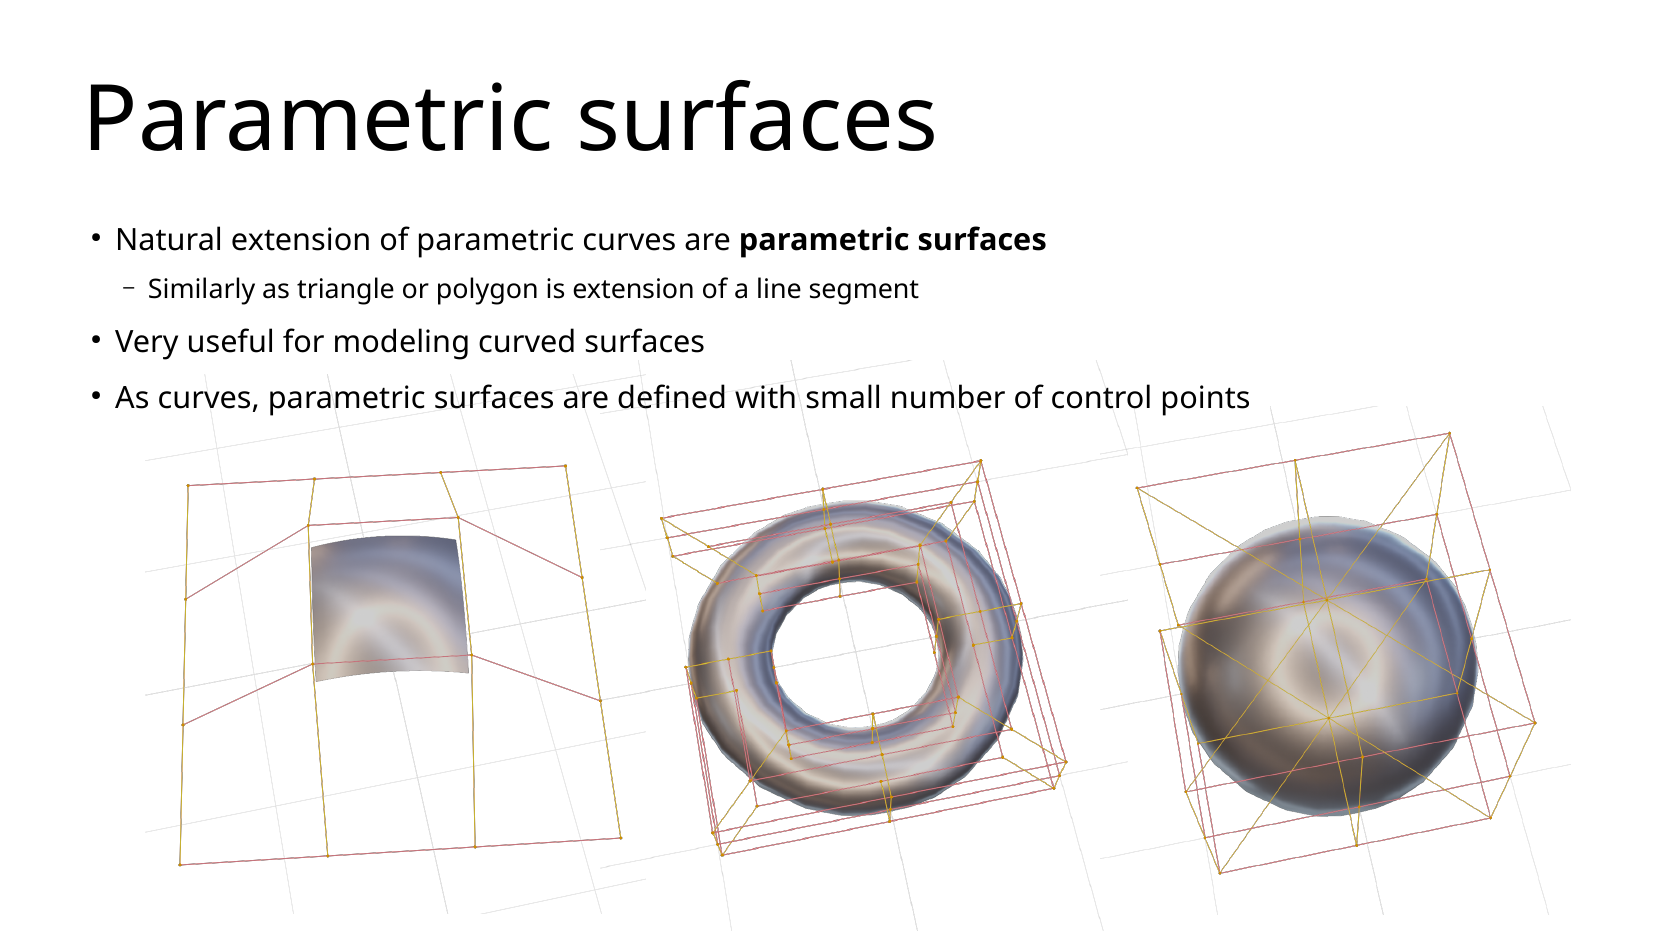

# Parametric surfaces
Natural extension of parametric curves are parametric surfaces
Similarly as triangle or polygon is extension of a line segment
Very useful for modeling curved surfaces
As curves, parametric surfaces are defined with small number of control points